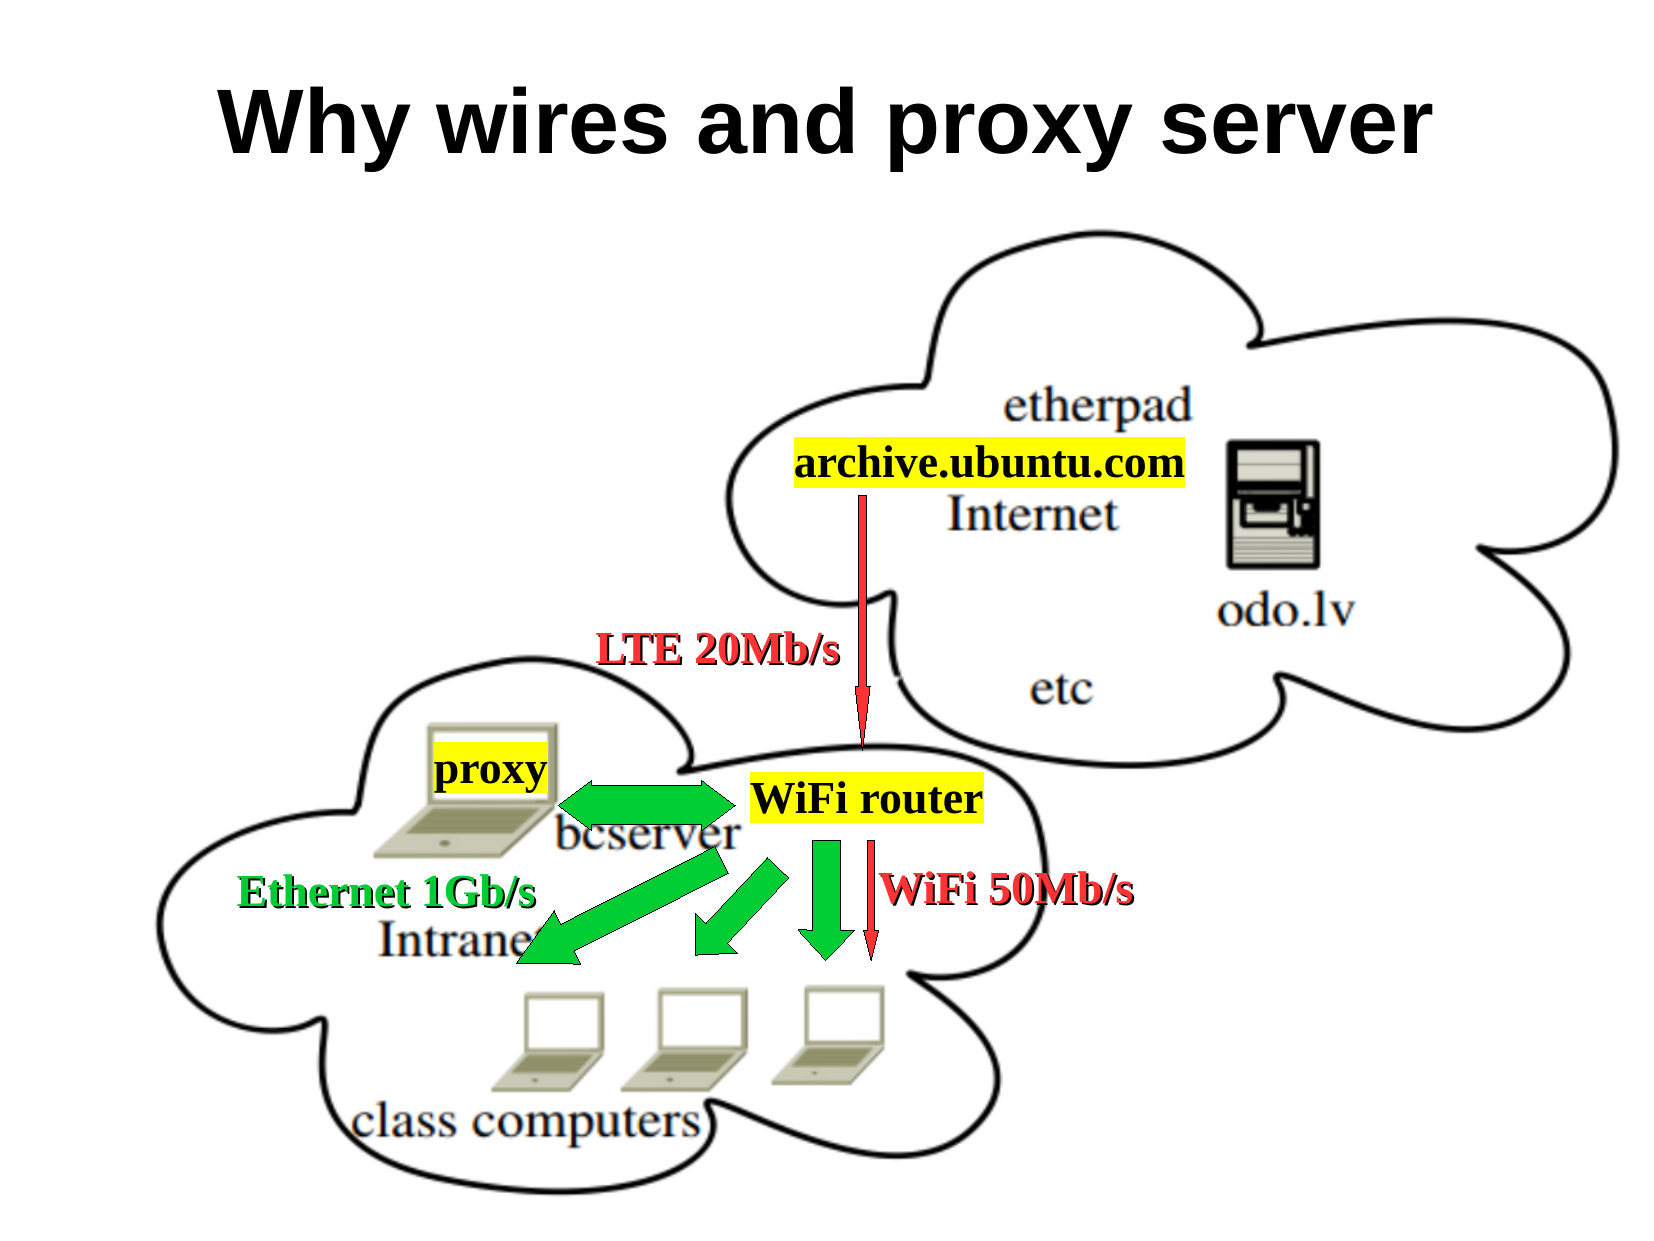

# Why wires and proxy server
archive.ubuntu.com
 LTE 20Mb/s
WiFi router
WiFi 50Mb/s
proxy
Ethernet 1Gb/s